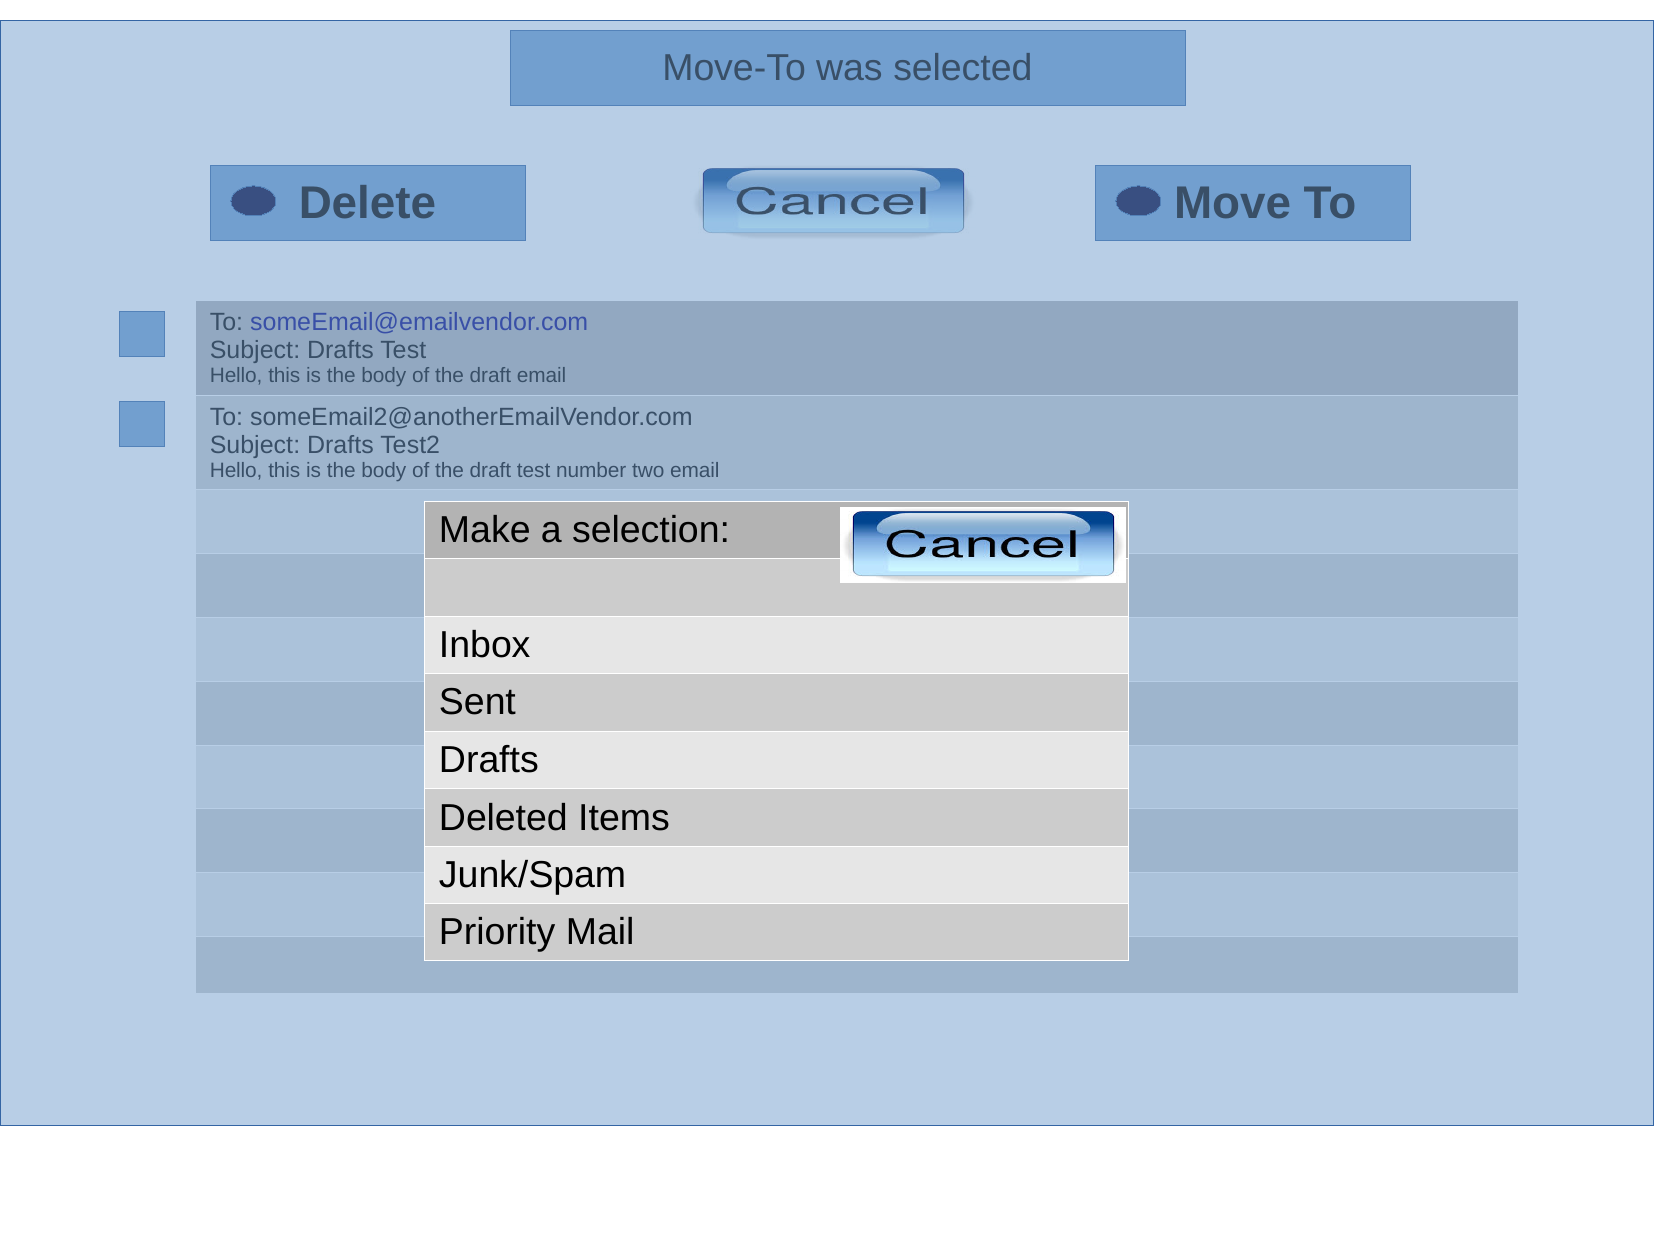

Move-To was selected
Delete
 Move To
| To: someEmail@emailvendor.com Subject: Drafts Test Hello, this is the body of the draft email |
| --- |
| To: someEmail2@anotherEmailVendor.com Subject: Drafts Test2 Hello, this is the body of the draft test number two email |
| |
| |
| |
| |
| |
| |
| |
| |
| Make a selection: |
| --- |
| |
| Inbox |
| Sent |
| Drafts |
| Deleted Items |
| Junk/Spam |
| Priority Mail |